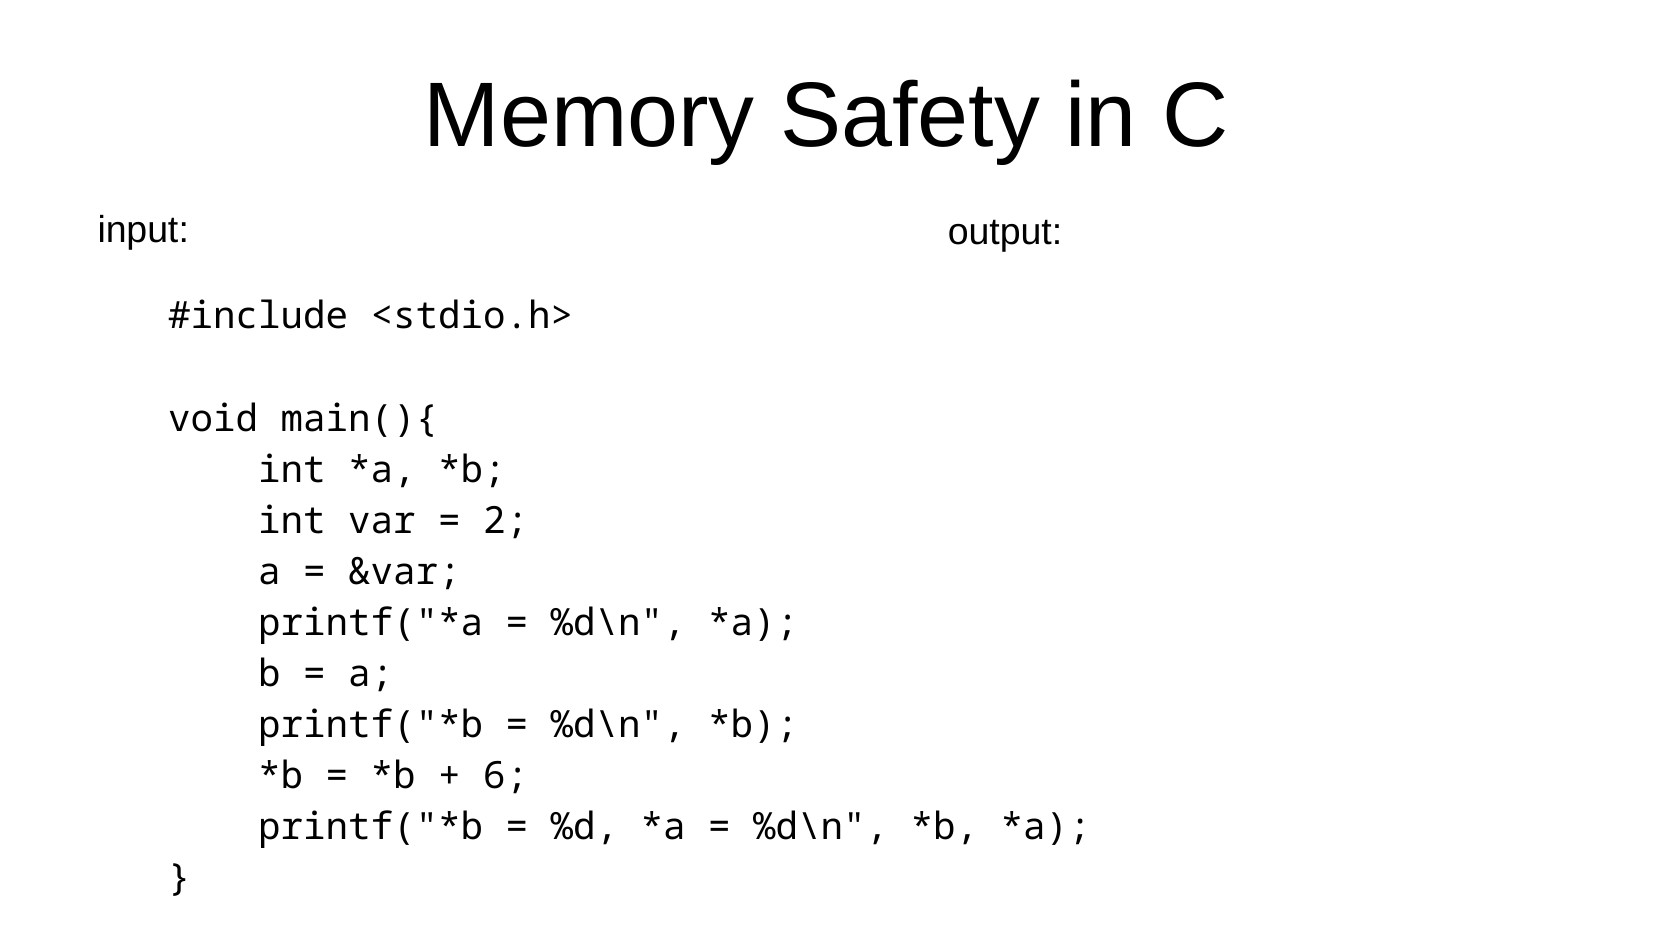

# Memory Safety in C
input:
output:
#include <stdio.h>
void main(){
 int *a, *b;
 int var = 2;
 a = &var;
 printf("*a = %d\n", *a);
 b = a;
 printf("*b = %d\n", *b);
 *b = *b + 6;
 printf("*b = %d, *a = %d\n", *b, *a);
}